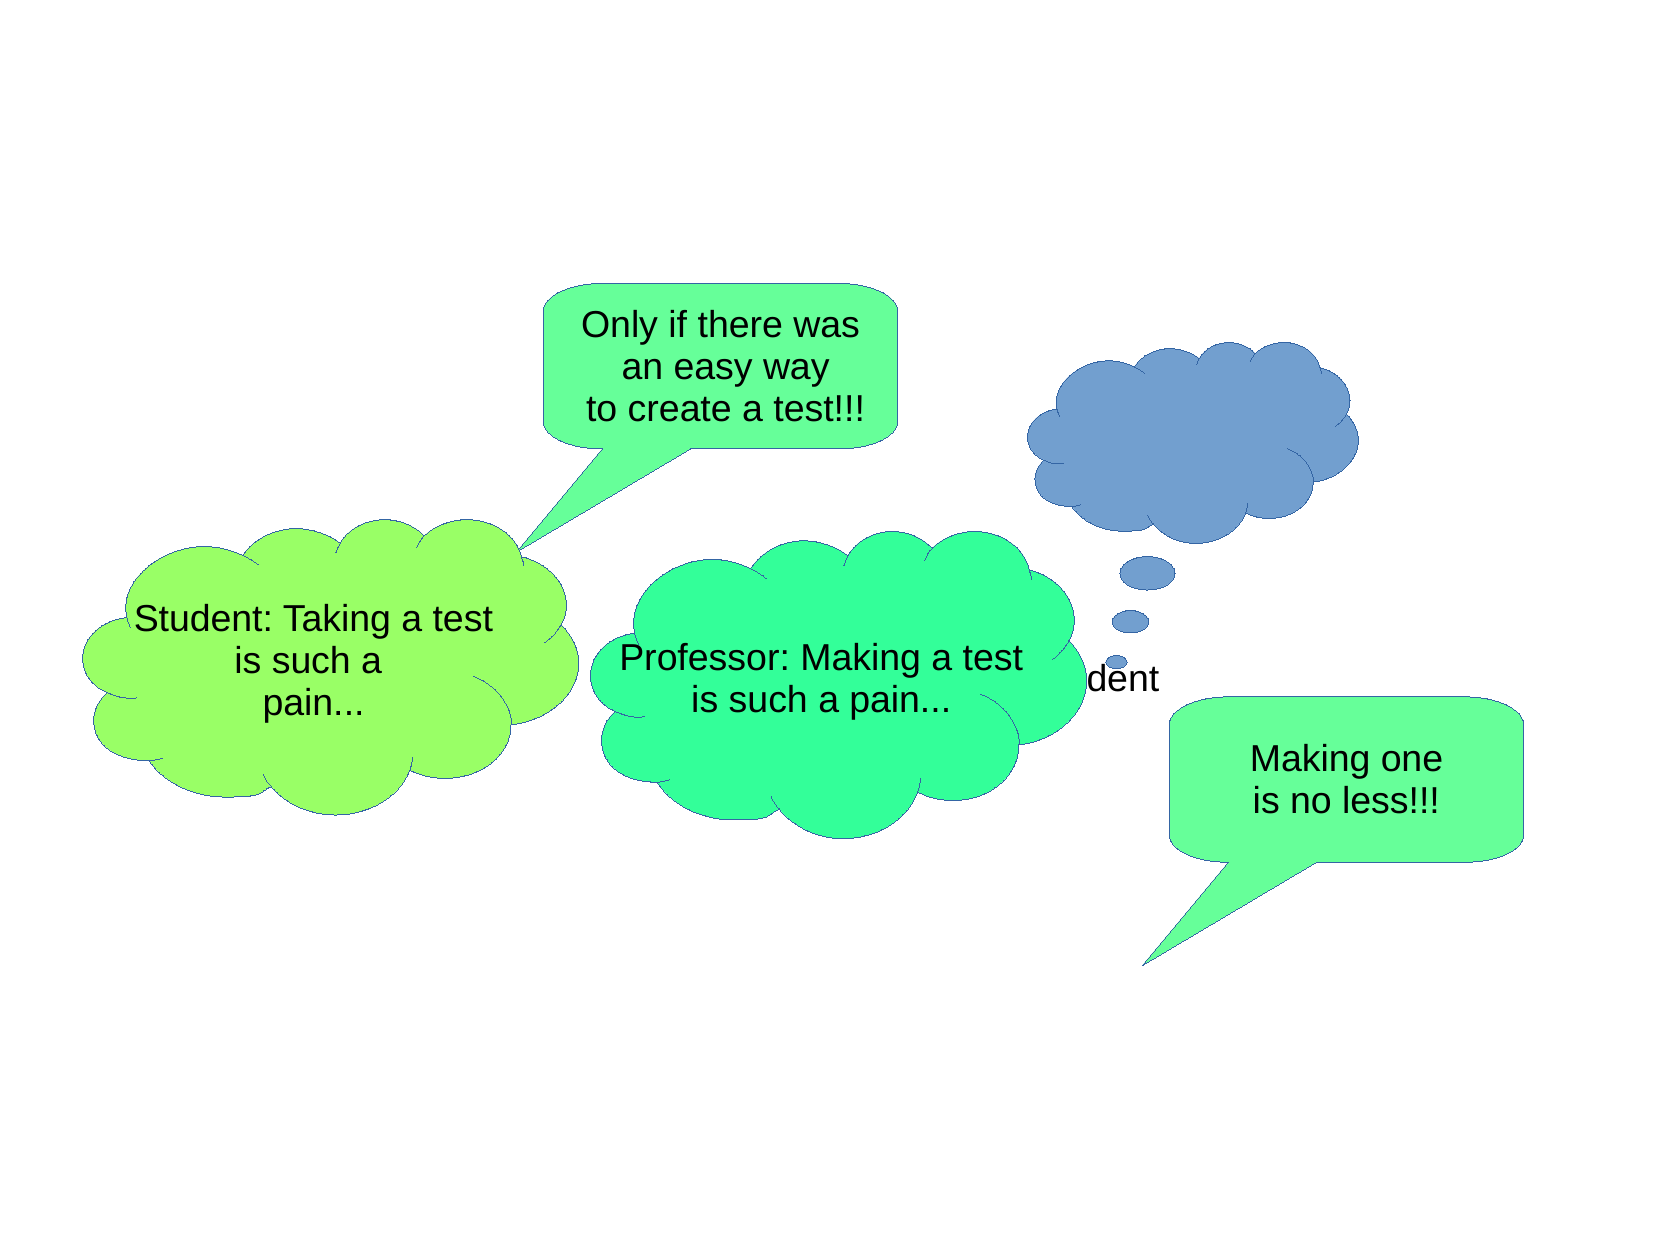

#
Only if there was
 an easy way
 to create a test!!!
Student: Taking a test
is such a
pain...
Professor: Making a test
is such a pain...
Student
Making one
is no less!!!